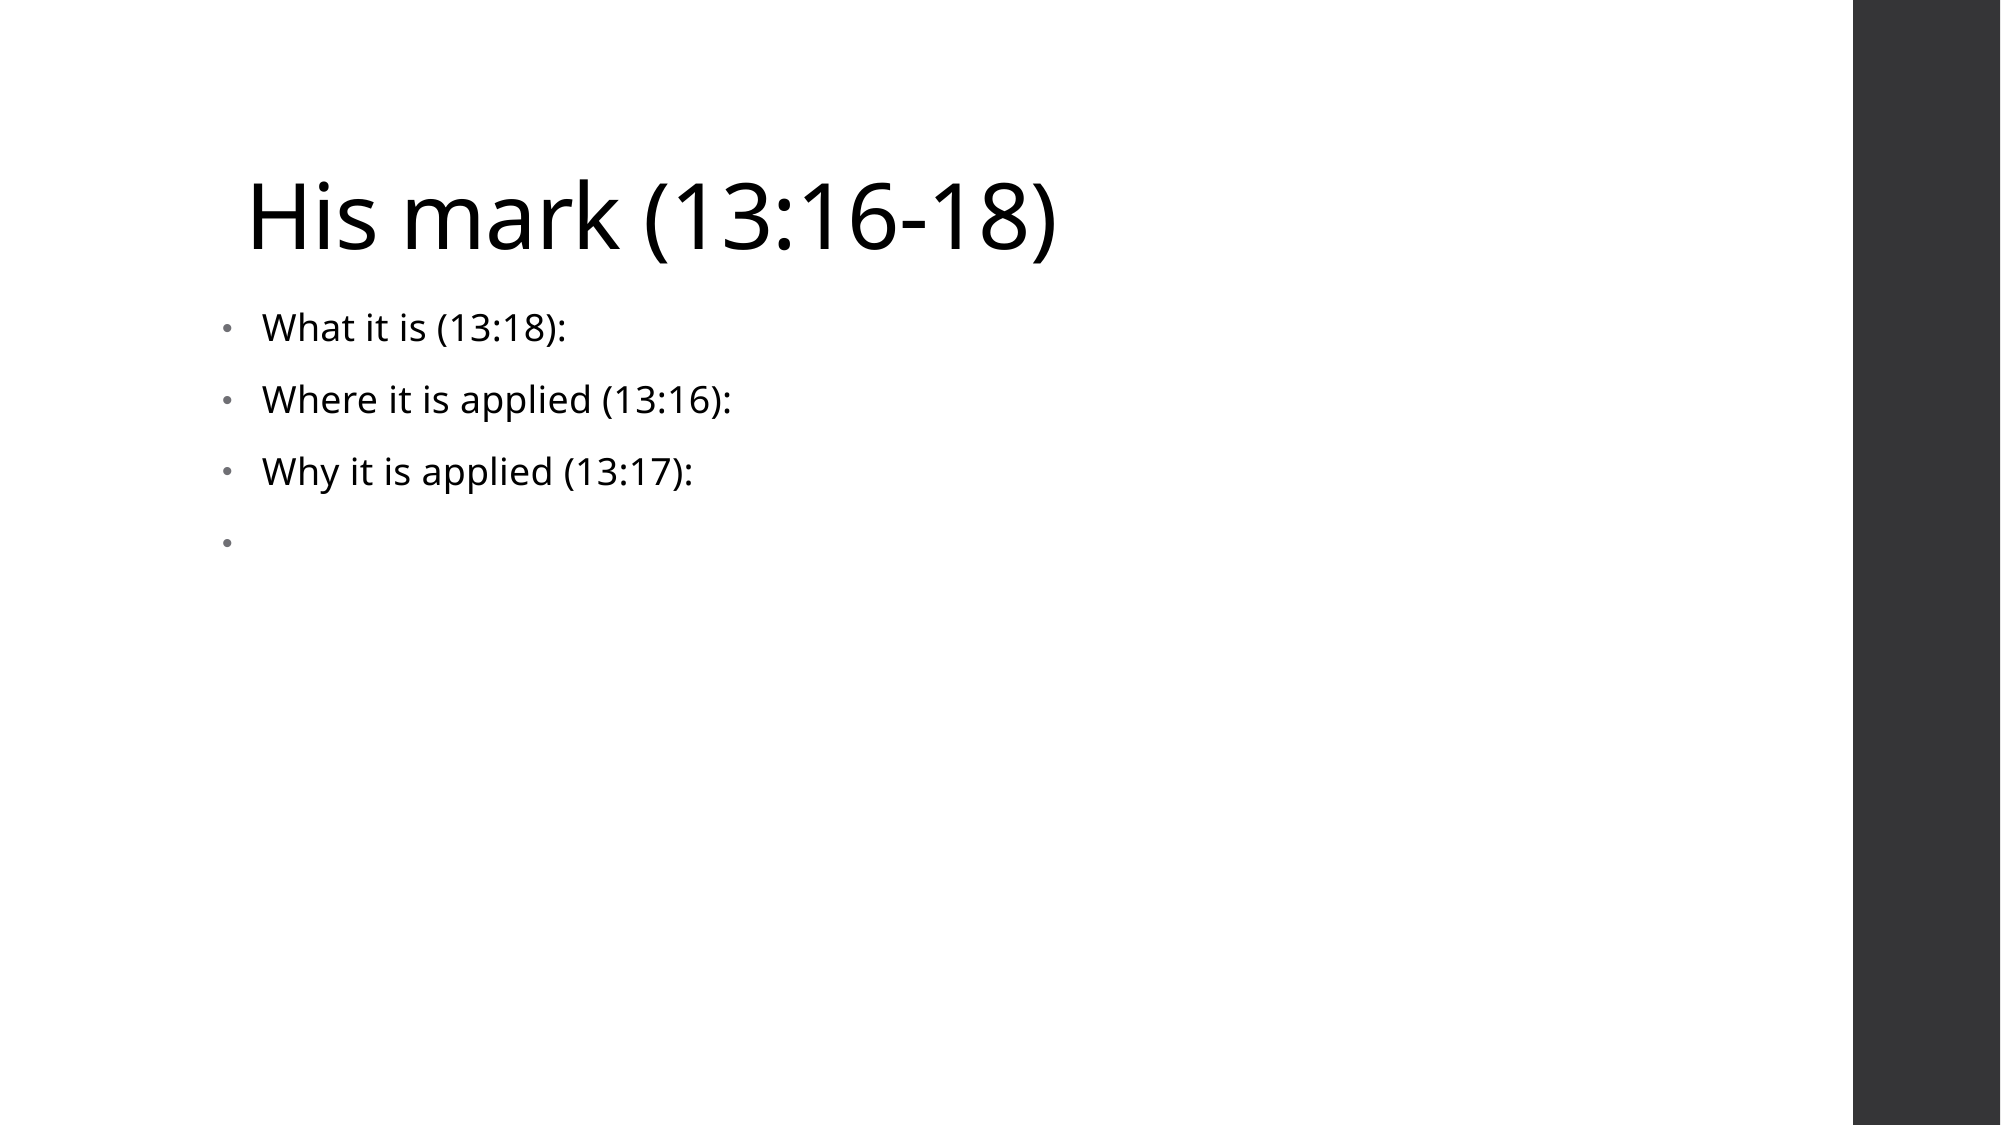

# His mark (13:16-18)
 What it is (13:18):
 Where it is applied (13:16):
 Why it is applied (13:17):